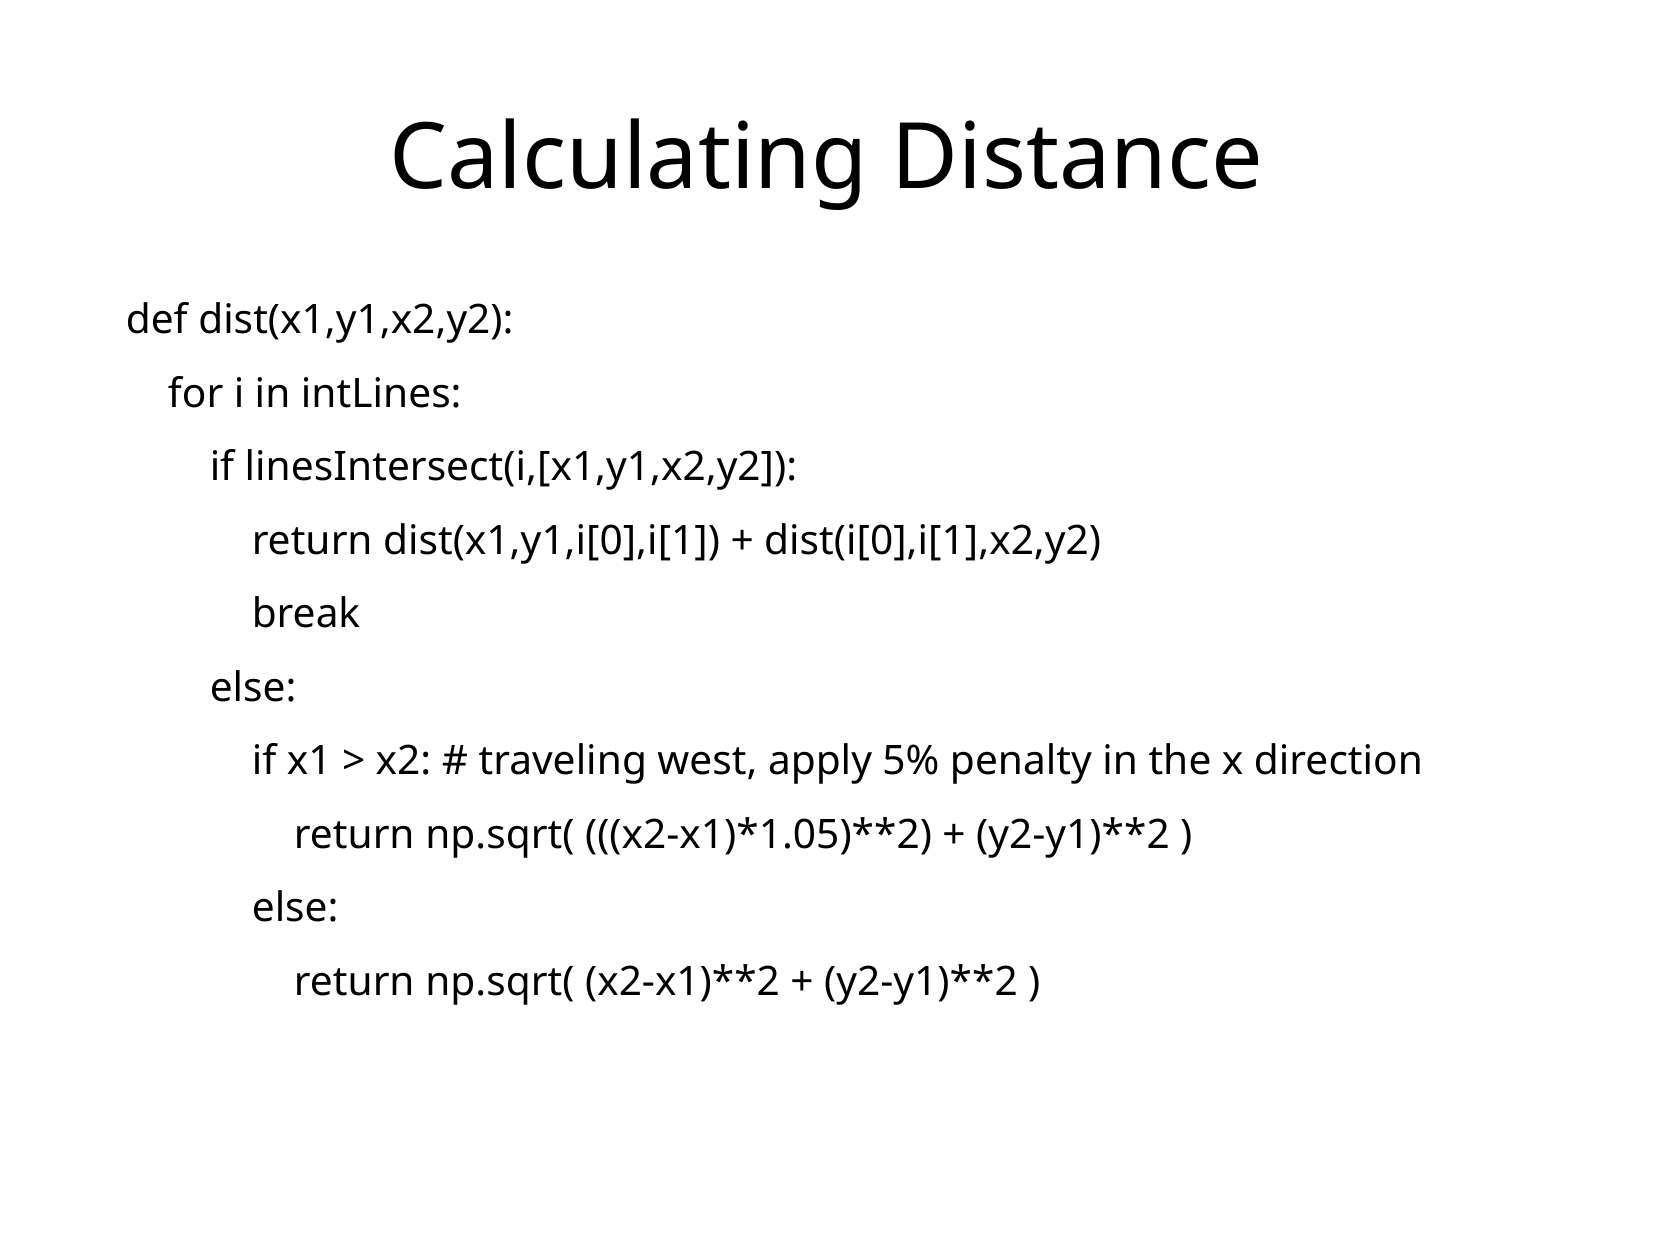

# Calculating Distance
def dist(x1,y1,x2,y2):
 for i in intLines:
 if linesIntersect(i,[x1,y1,x2,y2]):
 return dist(x1,y1,i[0],i[1]) + dist(i[0],i[1],x2,y2)
 break
 else:
 if x1 > x2: # traveling west, apply 5% penalty in the x direction
 return np.sqrt( (((x2-x1)*1.05)**2) + (y2-y1)**2 )
 else:
 return np.sqrt( (x2-x1)**2 + (y2-y1)**2 )